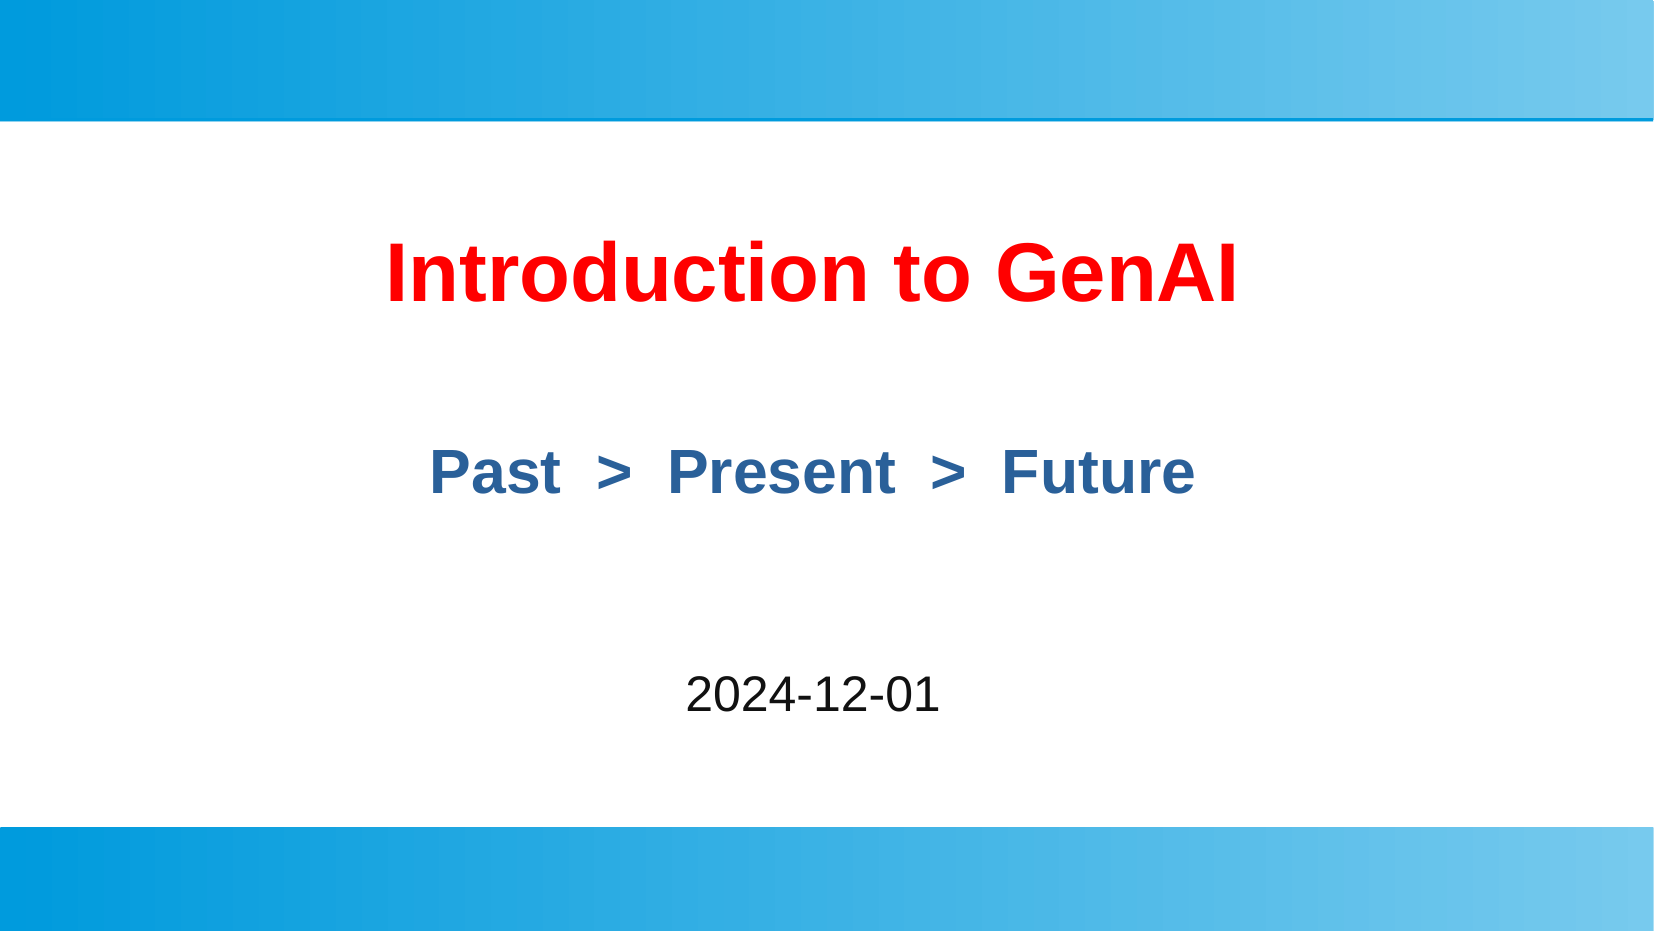

# Introduction to GenAI
Past > Present > Future
2024-12-01